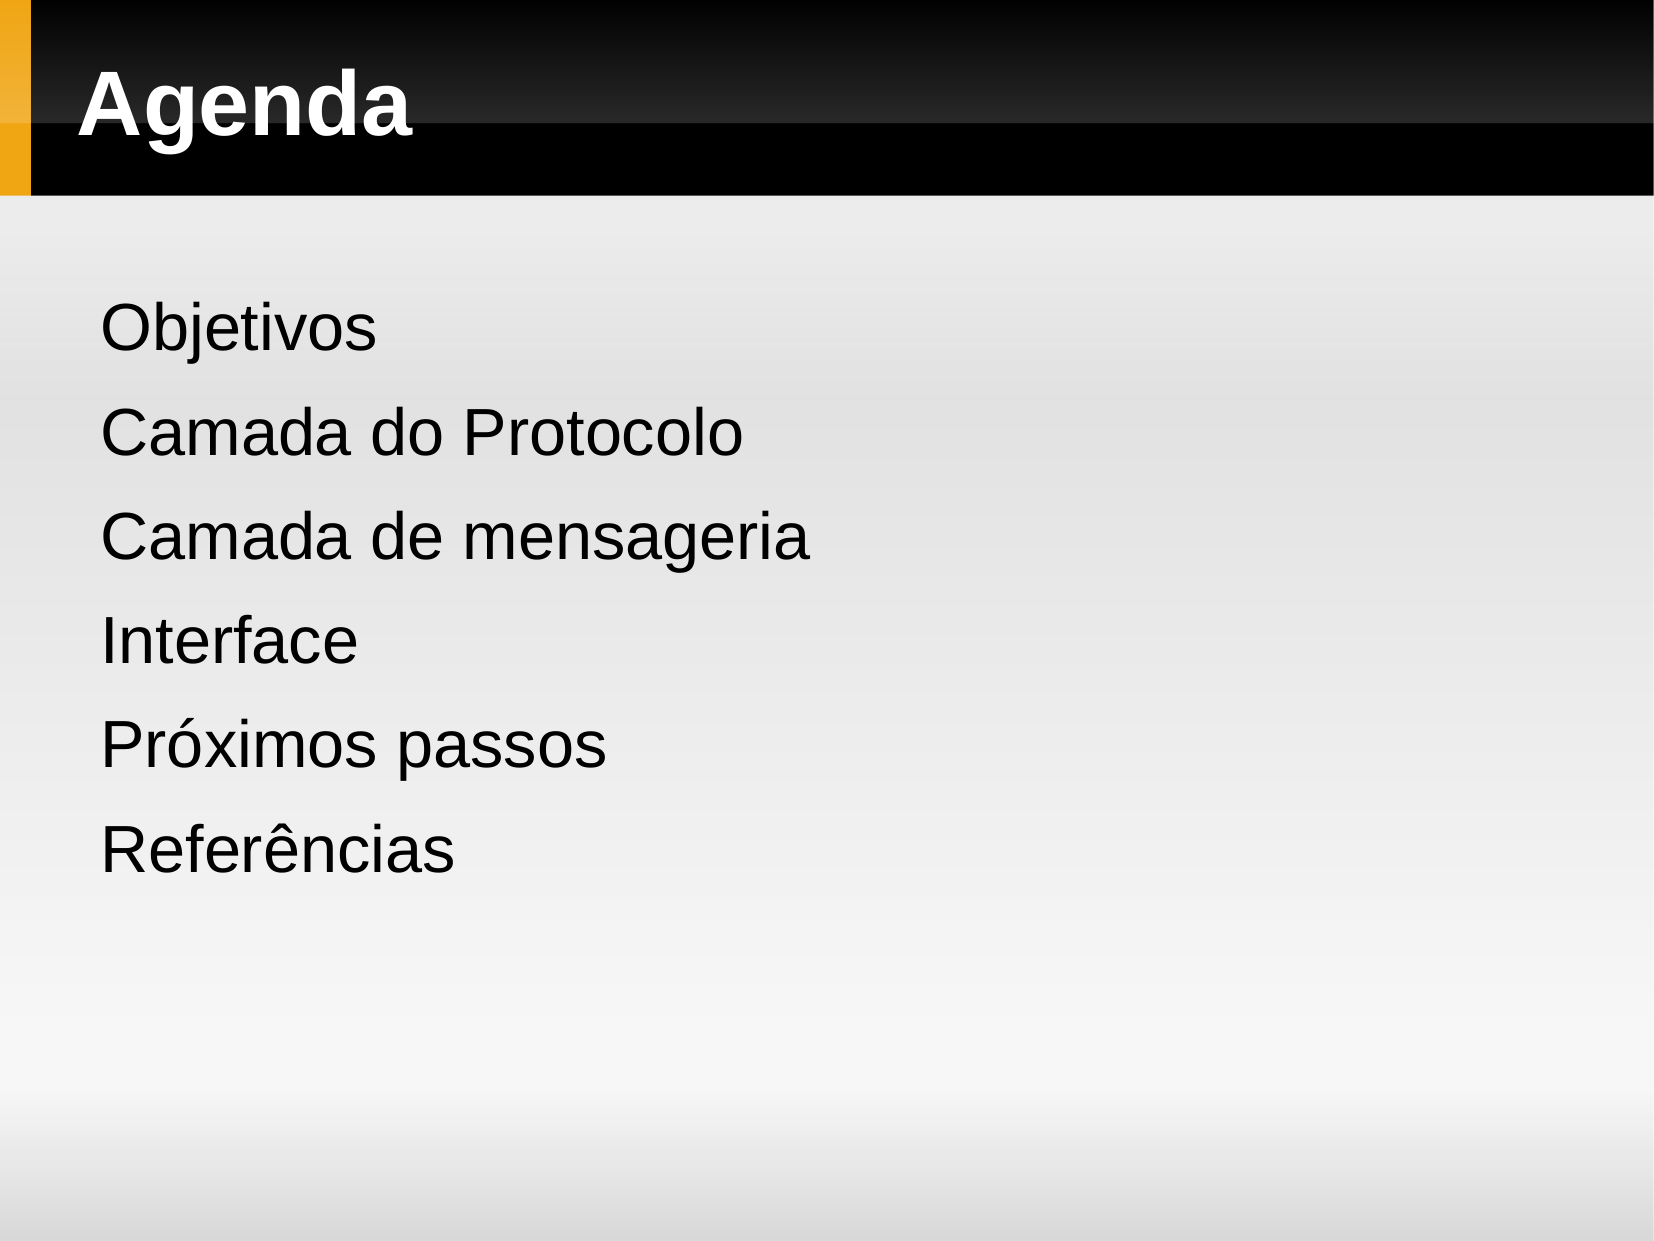

# Agenda
Objetivos
Camada do Protocolo
Camada de mensageria
Interface
Próximos passos
Referências